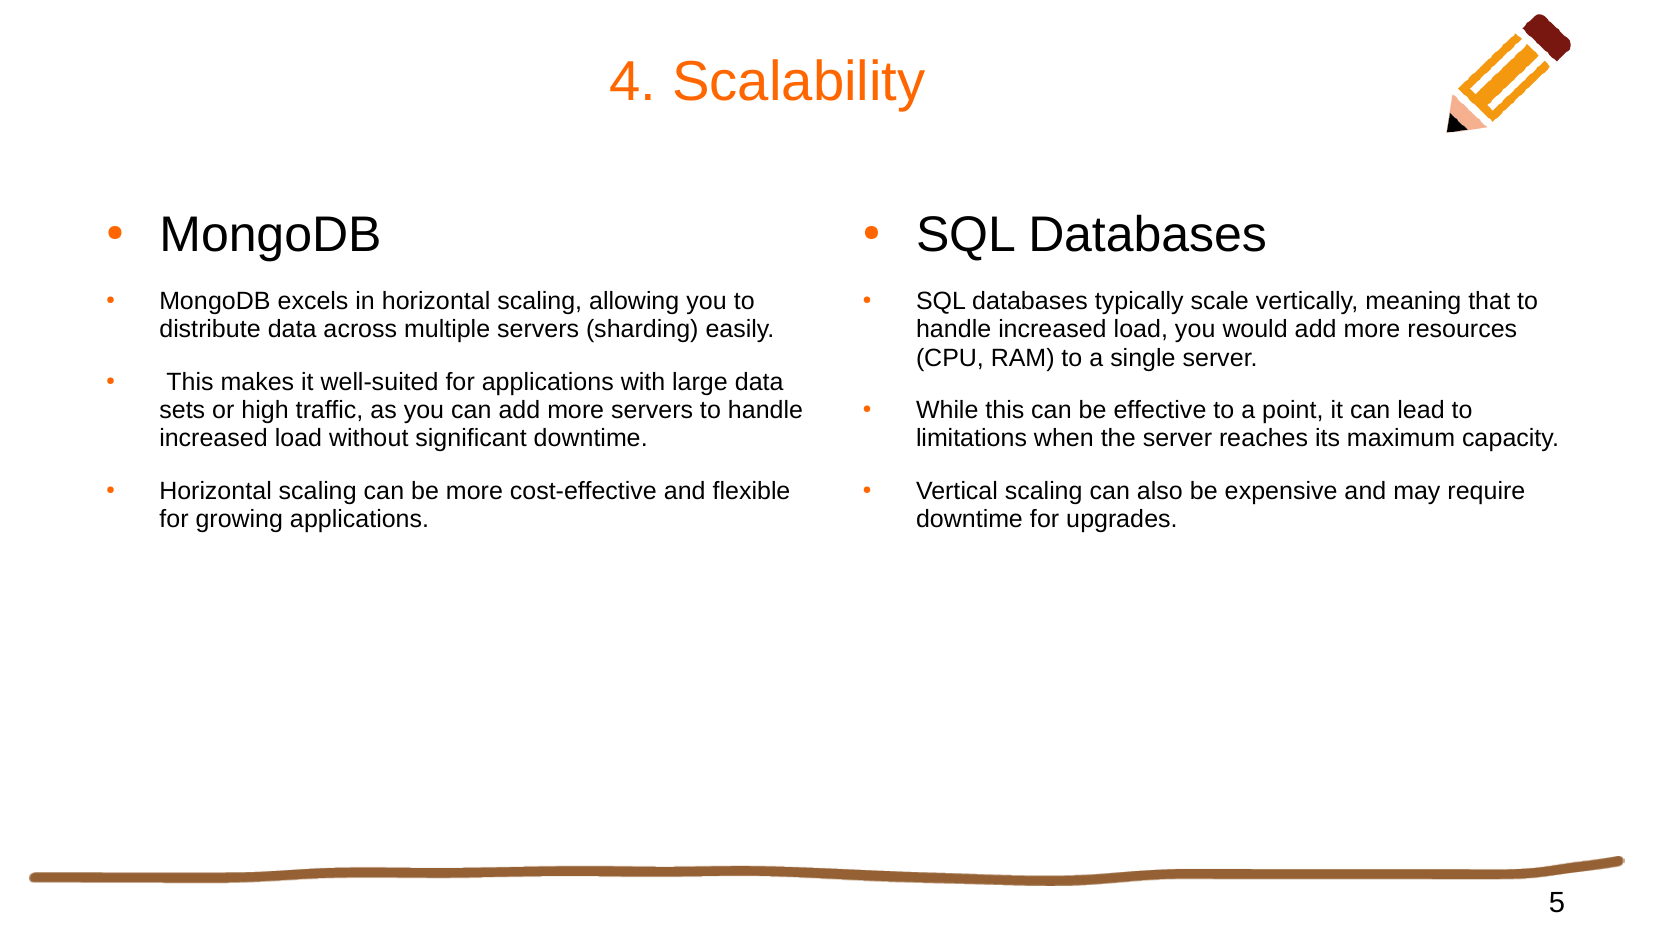

# 4. Scalability
MongoDB
MongoDB excels in horizontal scaling, allowing you to distribute data across multiple servers (sharding) easily.
 This makes it well-suited for applications with large data sets or high traffic, as you can add more servers to handle increased load without significant downtime.
Horizontal scaling can be more cost-effective and flexible for growing applications.
SQL Databases
SQL databases typically scale vertically, meaning that to handle increased load, you would add more resources (CPU, RAM) to a single server.
While this can be effective to a point, it can lead to limitations when the server reaches its maximum capacity.
Vertical scaling can also be expensive and may require downtime for upgrades.
5